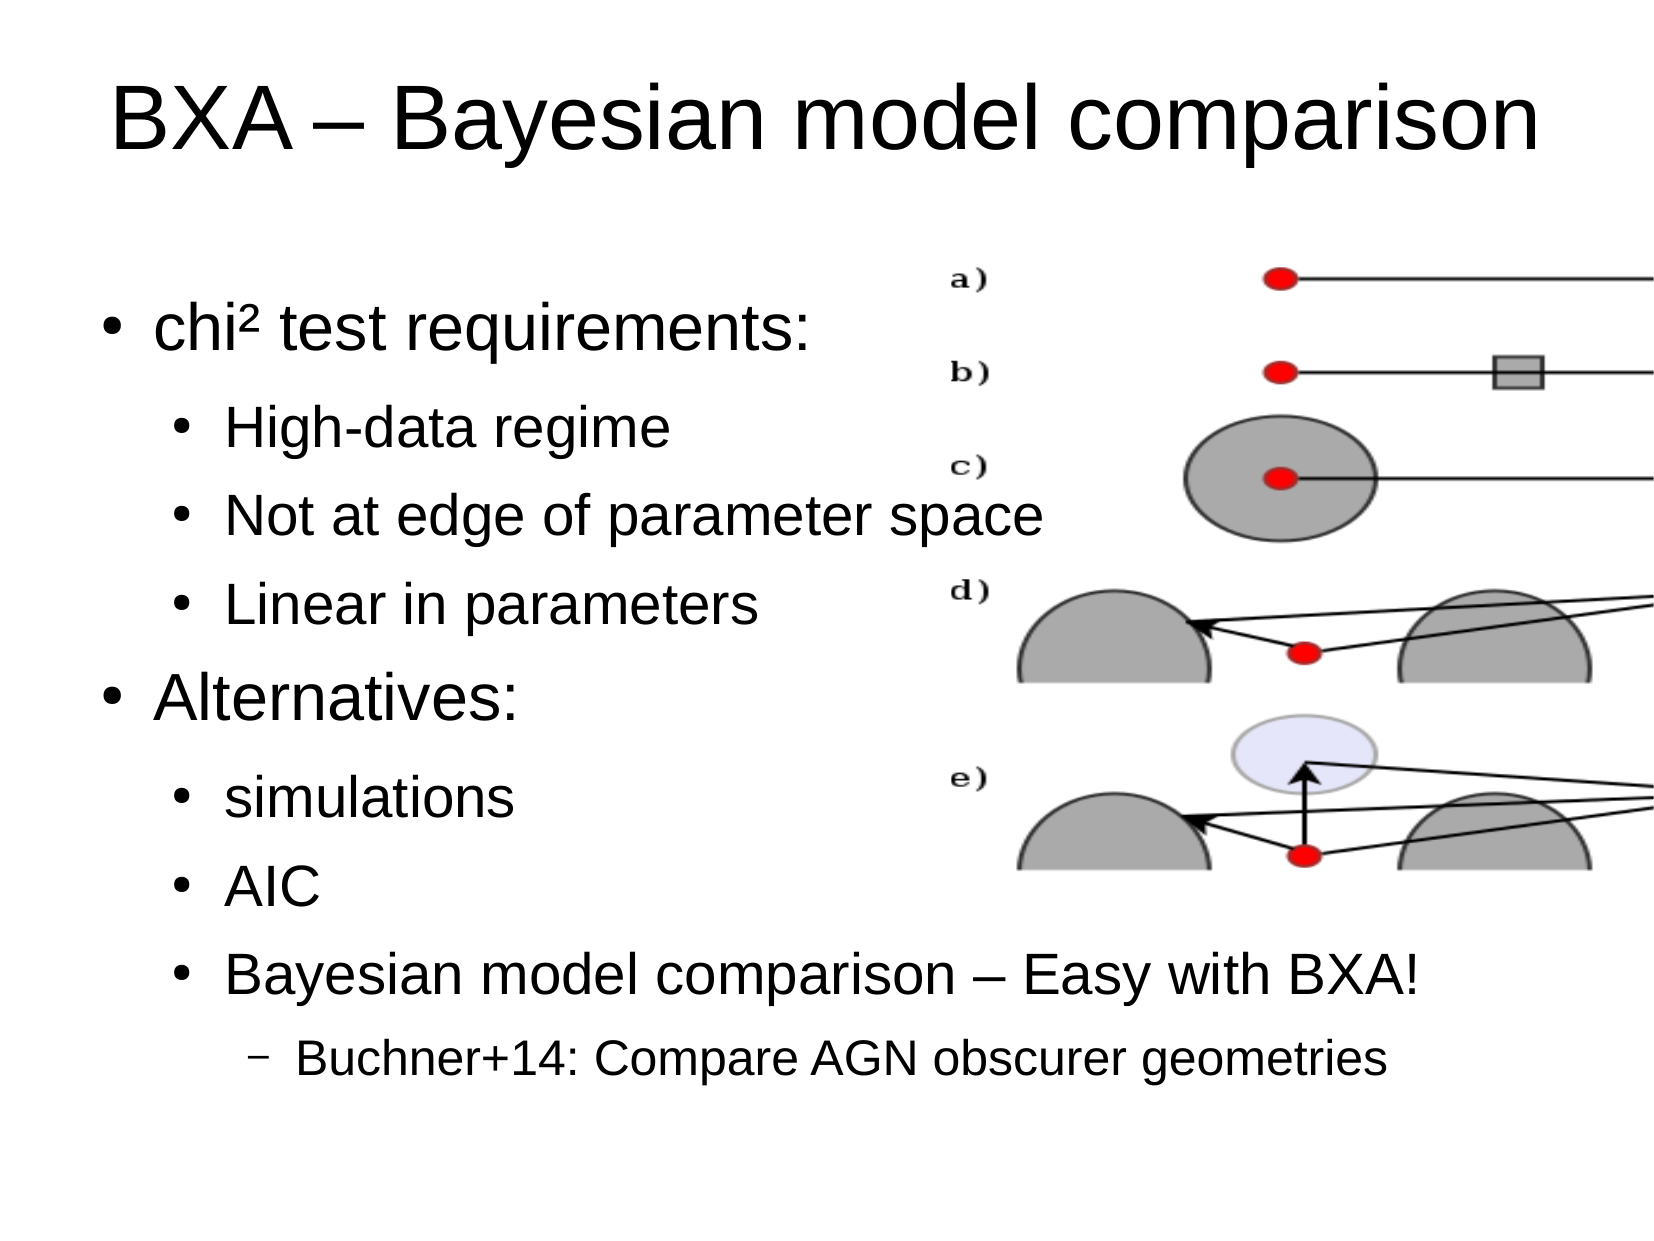

# BXA – Bayesian model comparison
chi² test requirements:
High-data regime
Not at edge of parameter space
Linear in parameters
Alternatives:
simulations
AIC
Bayesian model comparison – Easy with BXA!
Buchner+14: Compare AGN obscurer geometries